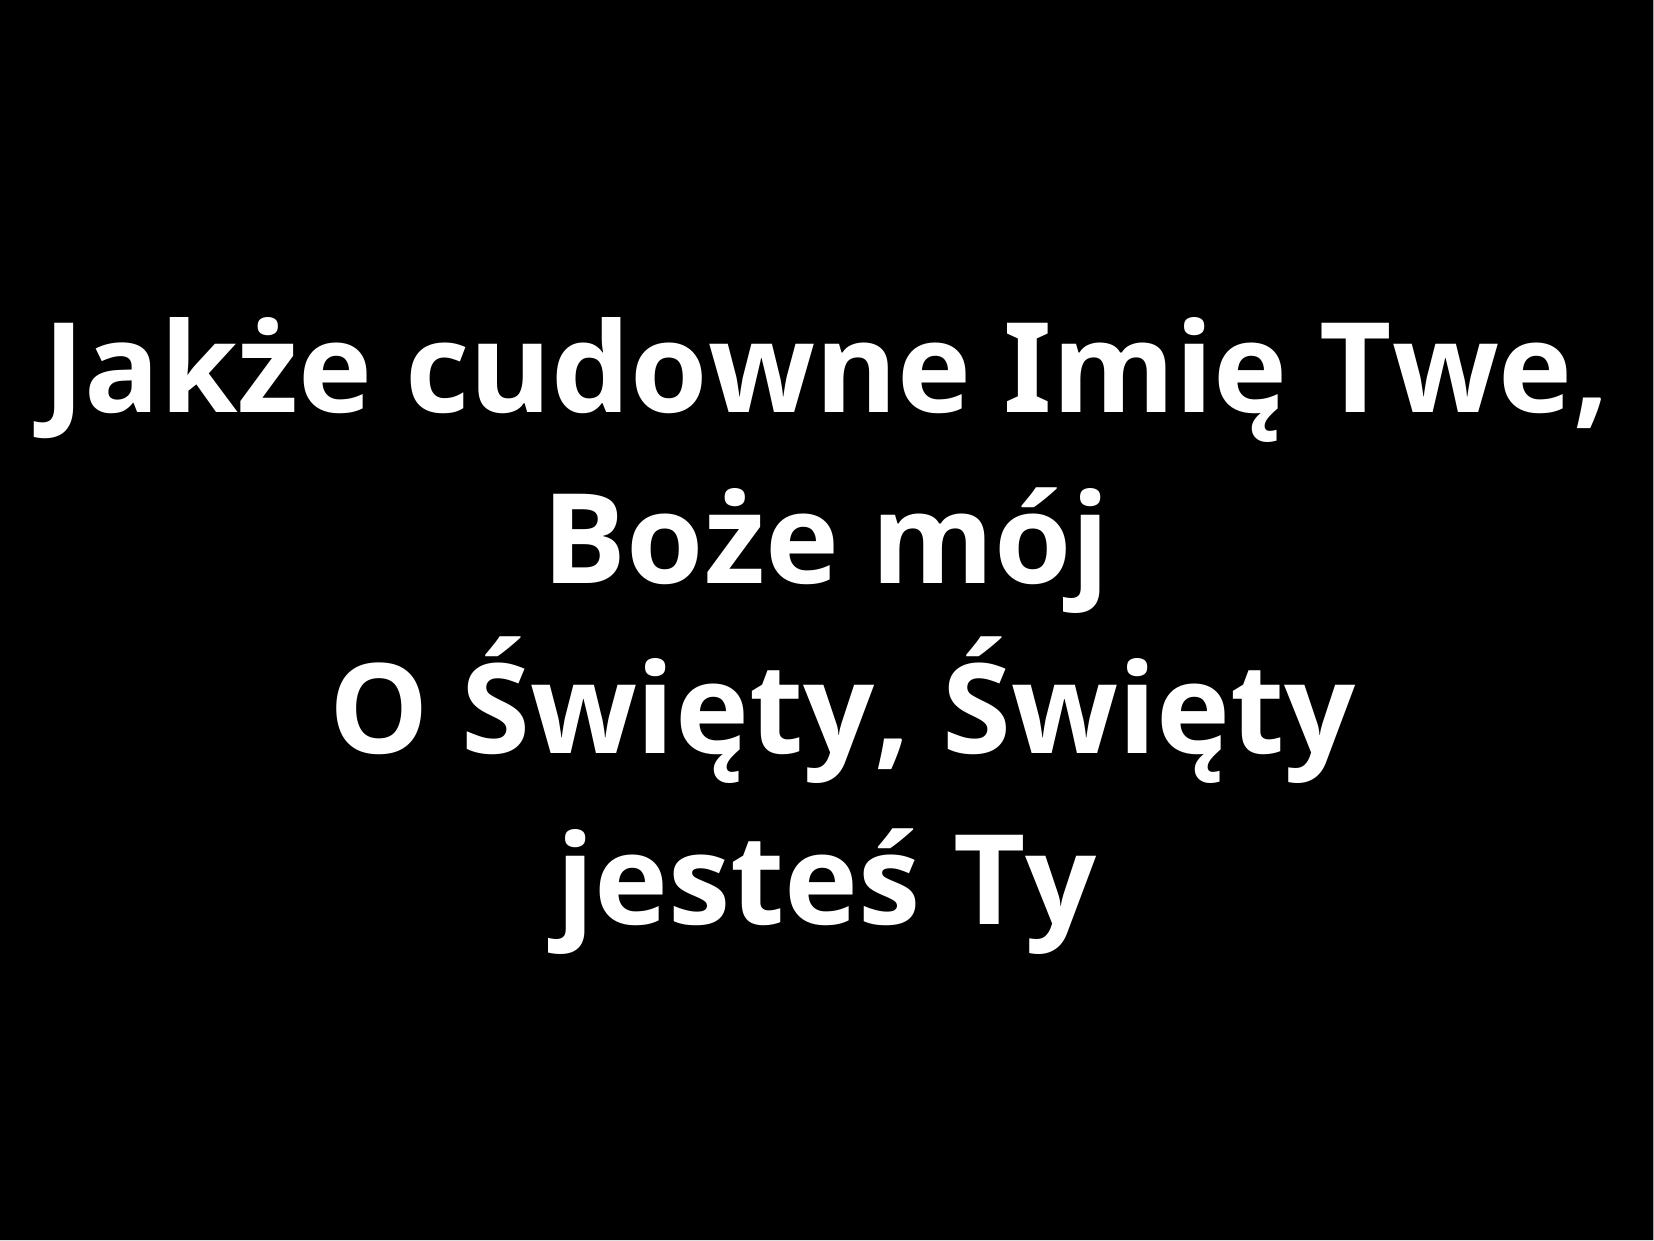

# Jakże cudowne Imię Twe, Boże mój O Święty, Święty jesteś Ty